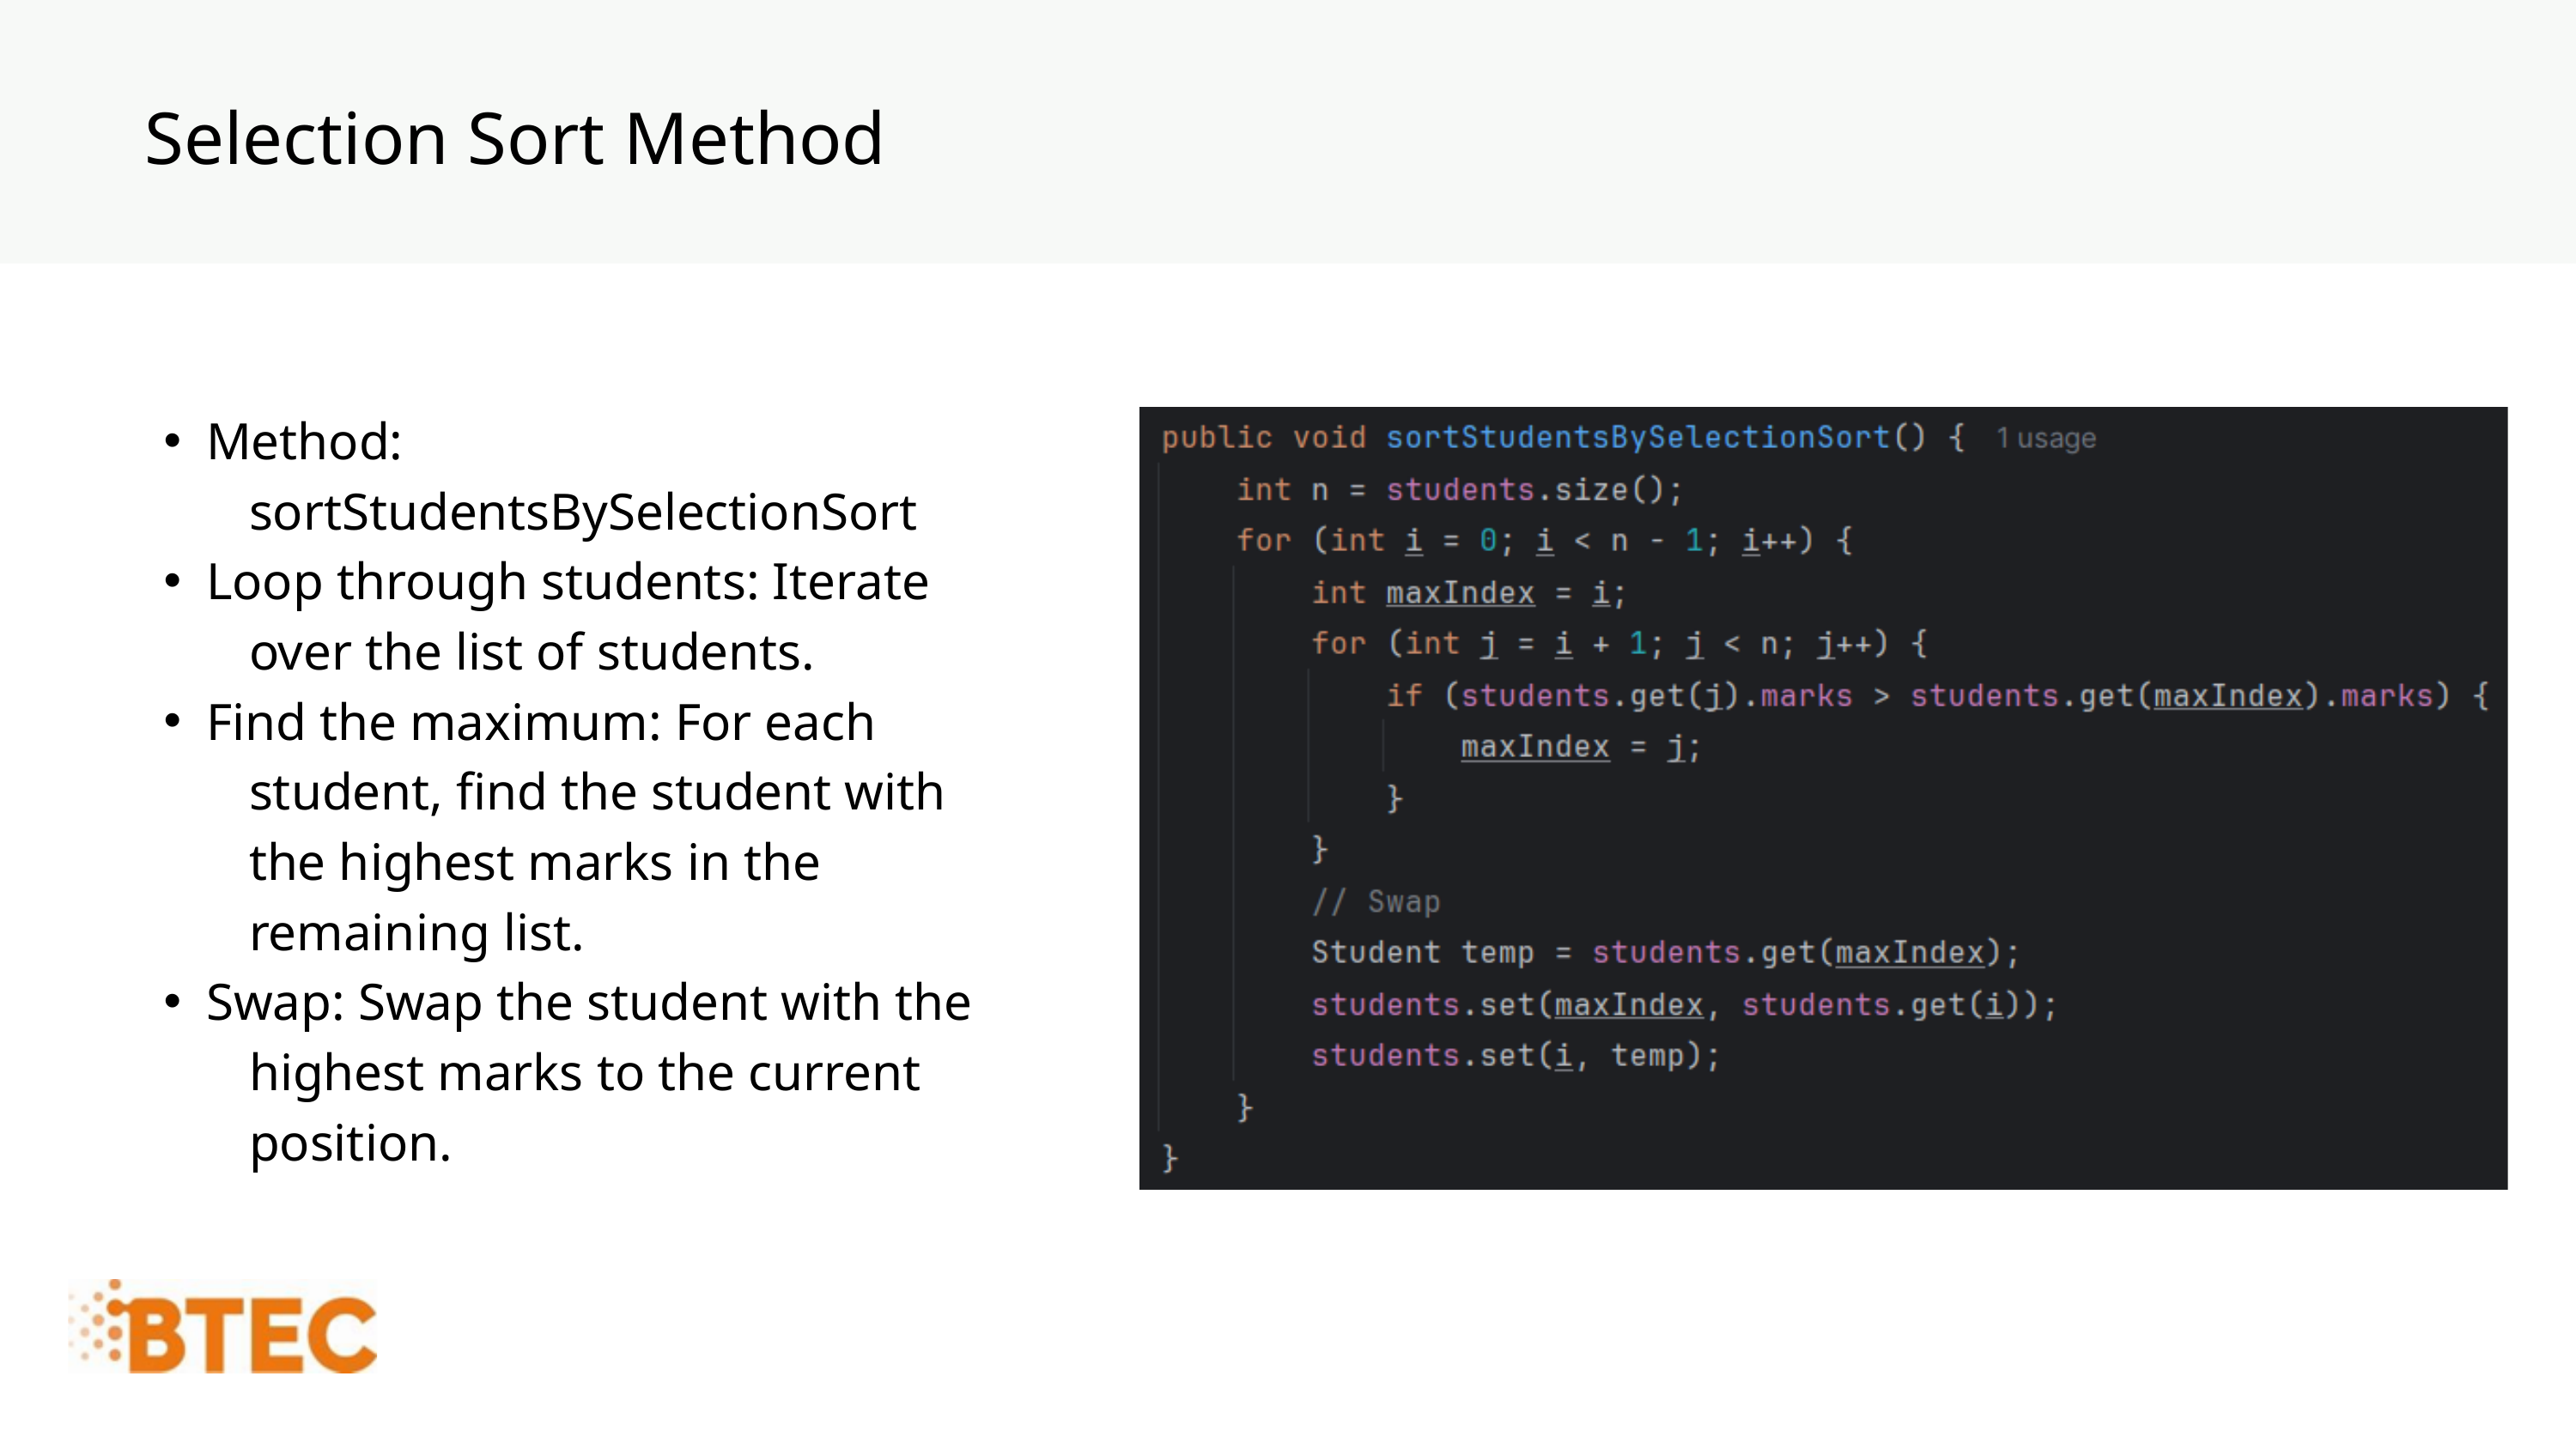

Selection Sort Method
Method: sortStudentsBySelectionSort
Loop through students: Iterate over the list of students.
Find the maximum: For each student, find the student with the highest marks in the remaining list.
Swap: Swap the student with the highest marks to the current position.